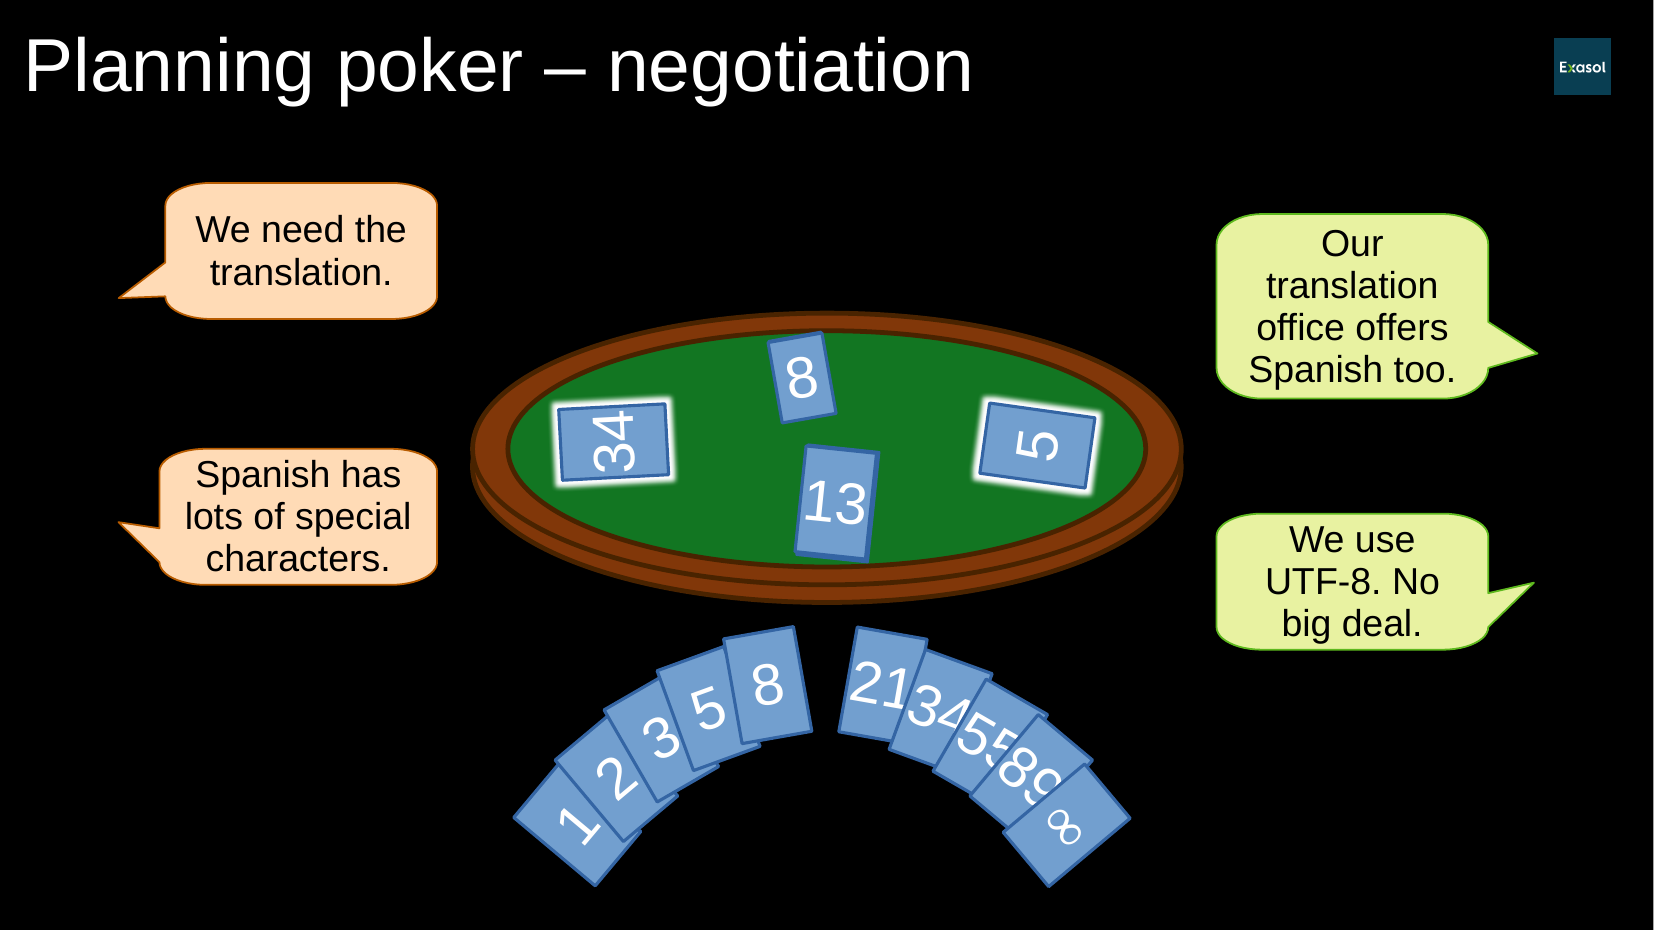

# Planning poker – negotiation
We need the translation.
Our translation office offers Spanish too.
8
34
5
Spanish has lots of special characters.
13
We use UTF-8. No big deal.
8
21
5
34
3
55
2
89
1
∞